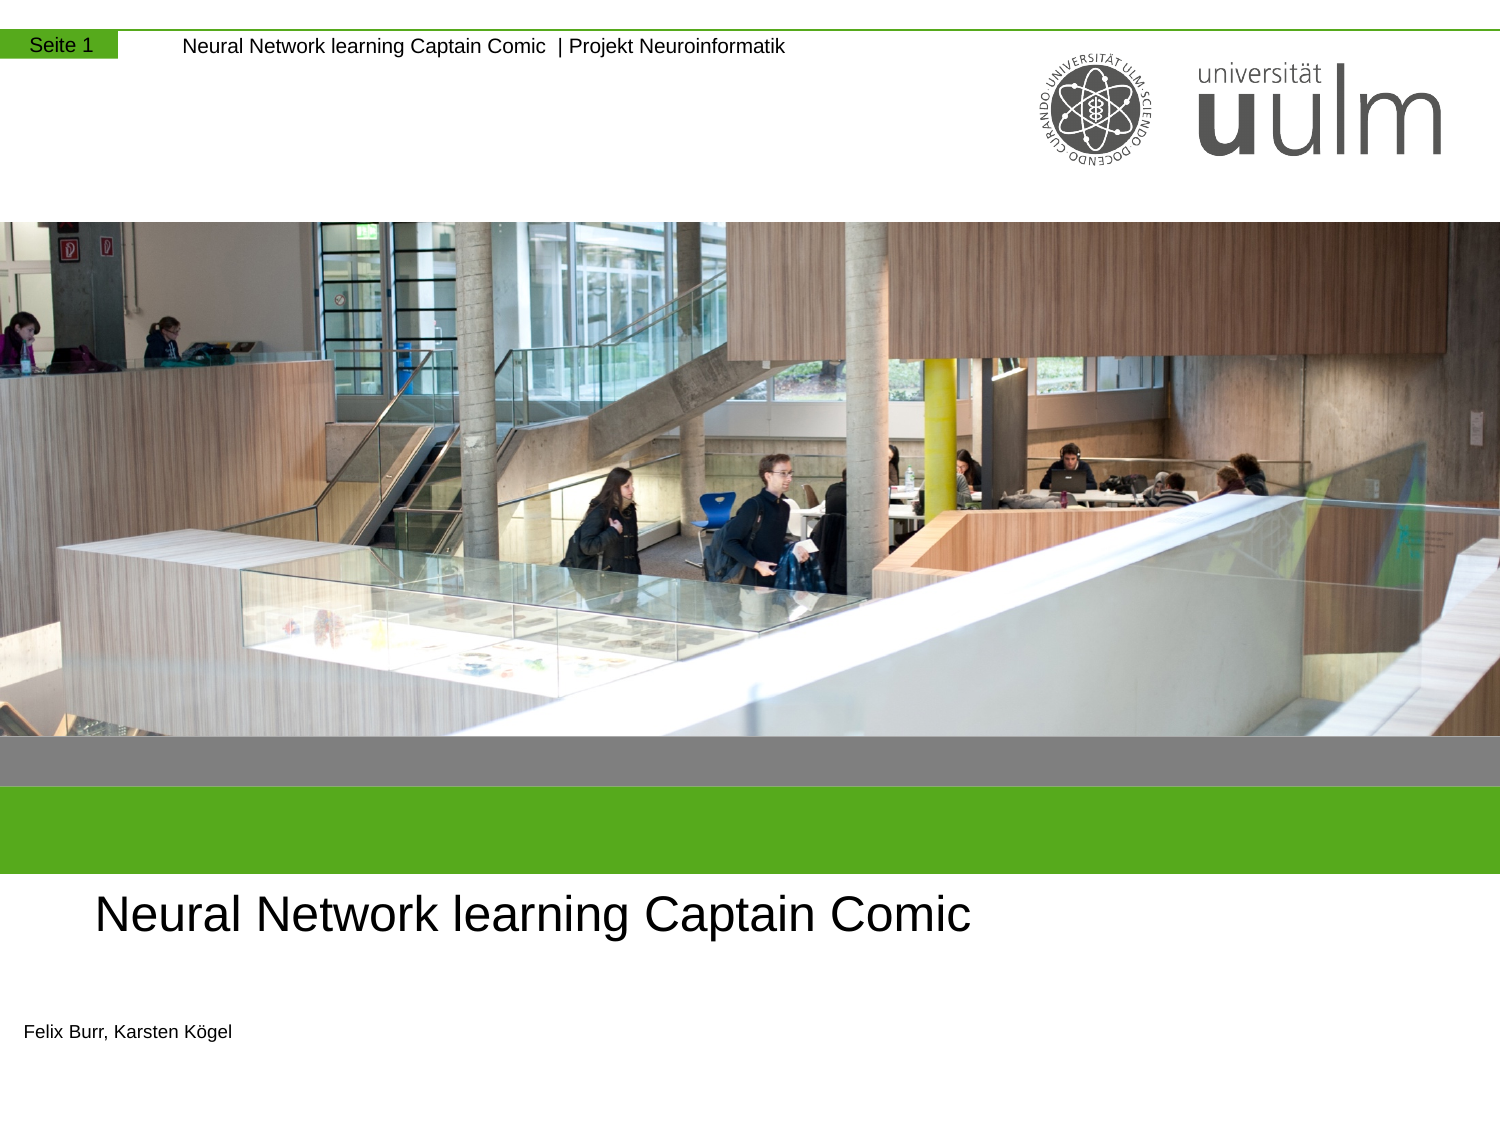

#
Neural Network learning Captain Comic
Felix Burr, Karsten Kögel